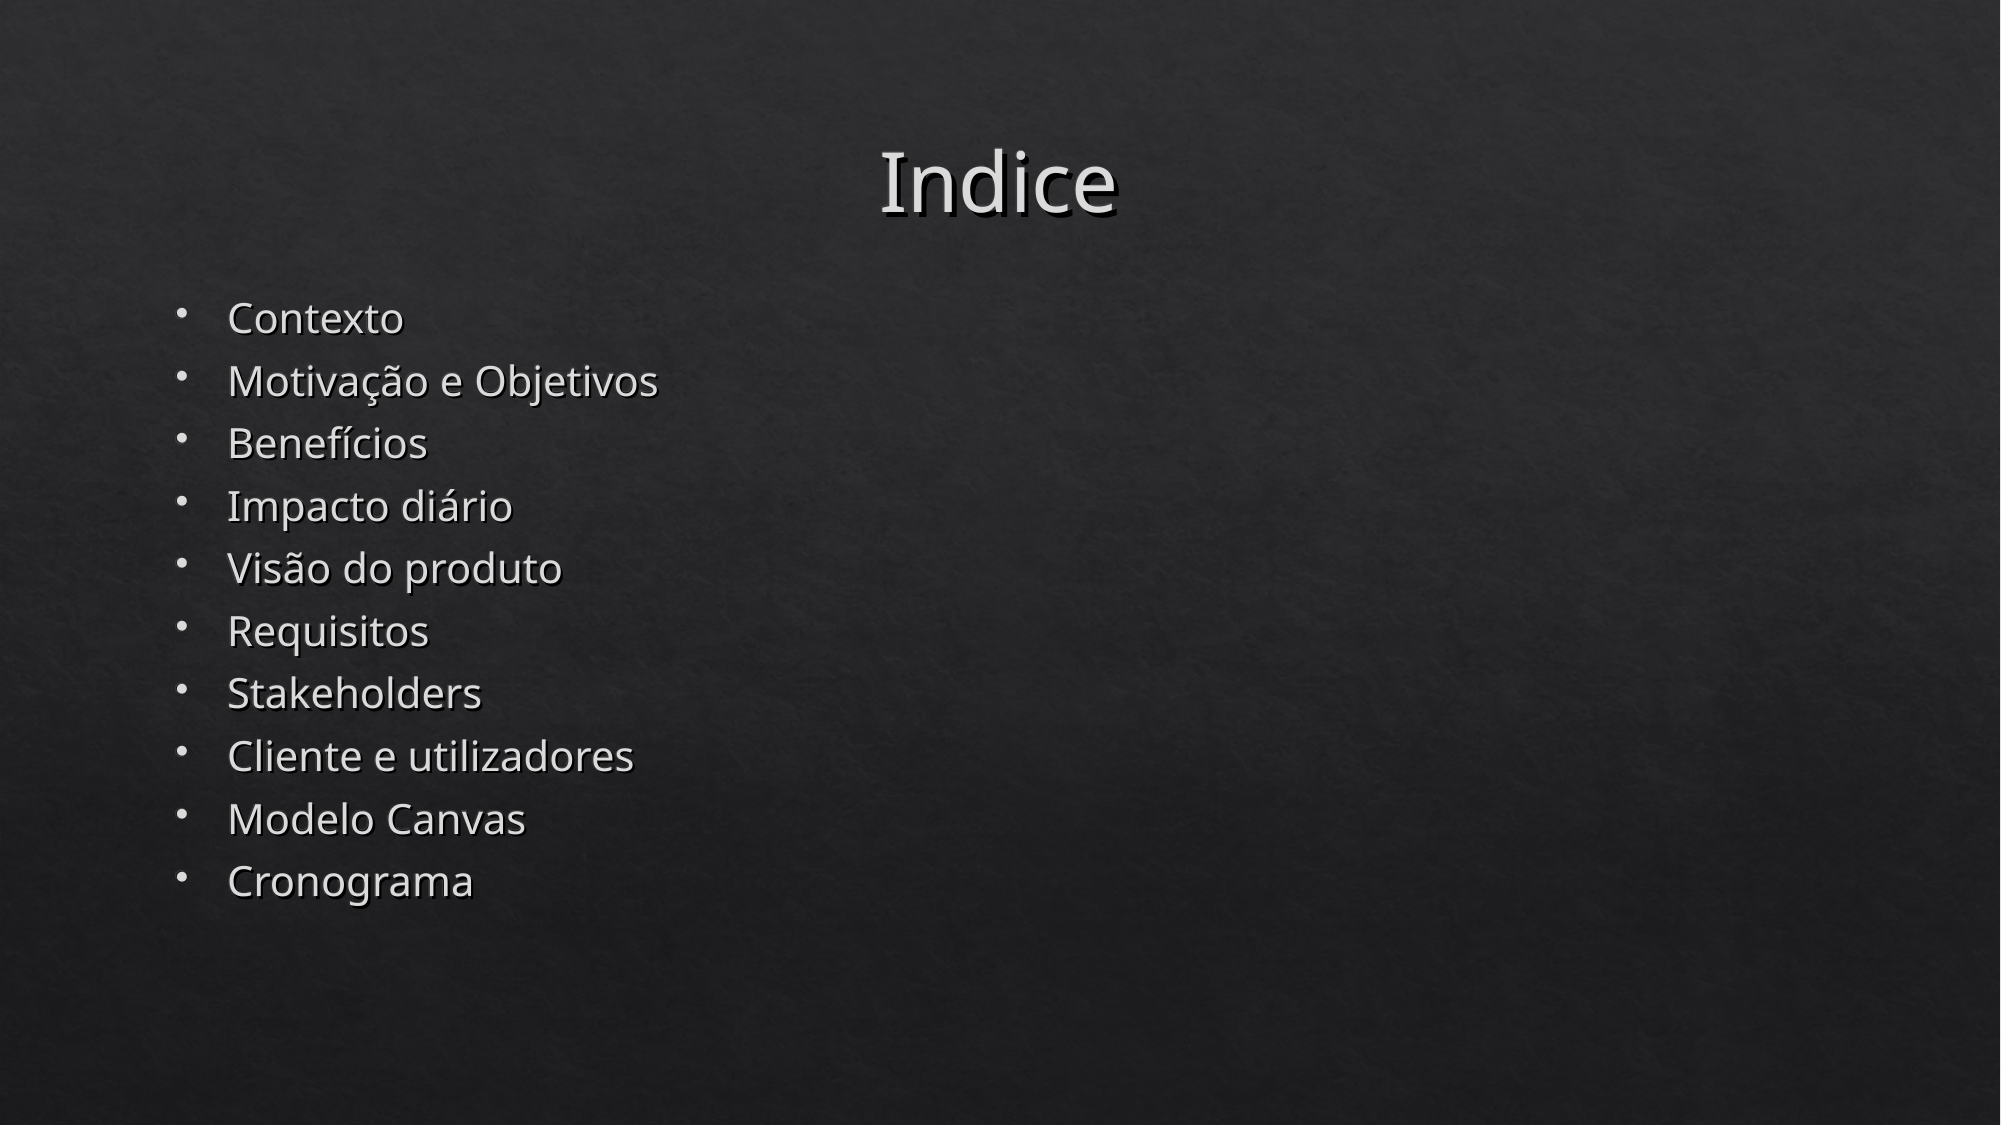

# Indice
Contexto
Motivação e Objetivos
Benefícios
Impacto diário
Visão do produto
Requisitos
Stakeholders
Cliente e utilizadores
Modelo Canvas
Cronograma